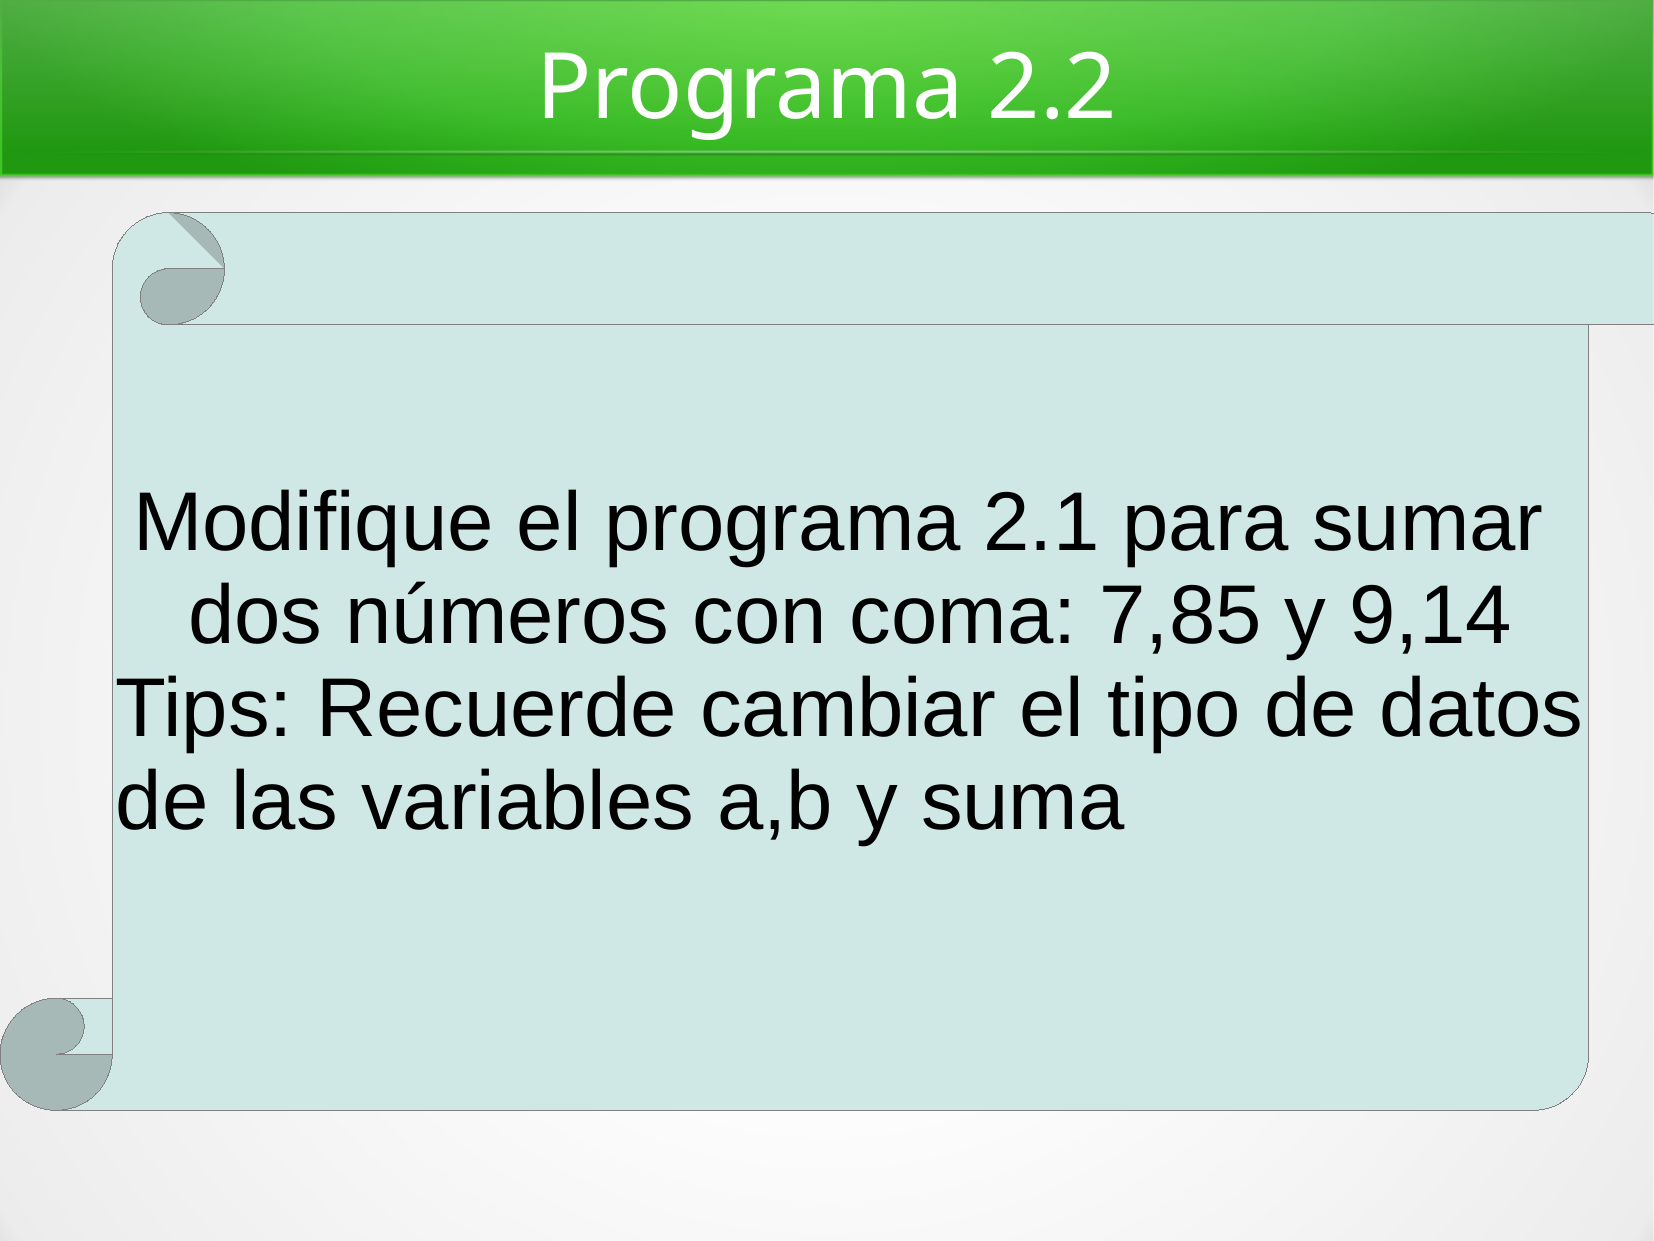

# Programa 2.2
Modifique el programa 2.1 para sumar
dos números con coma: 7,85 y 9,14
Tips: Recuerde cambiar el tipo de datos
de las variables a,b y suma